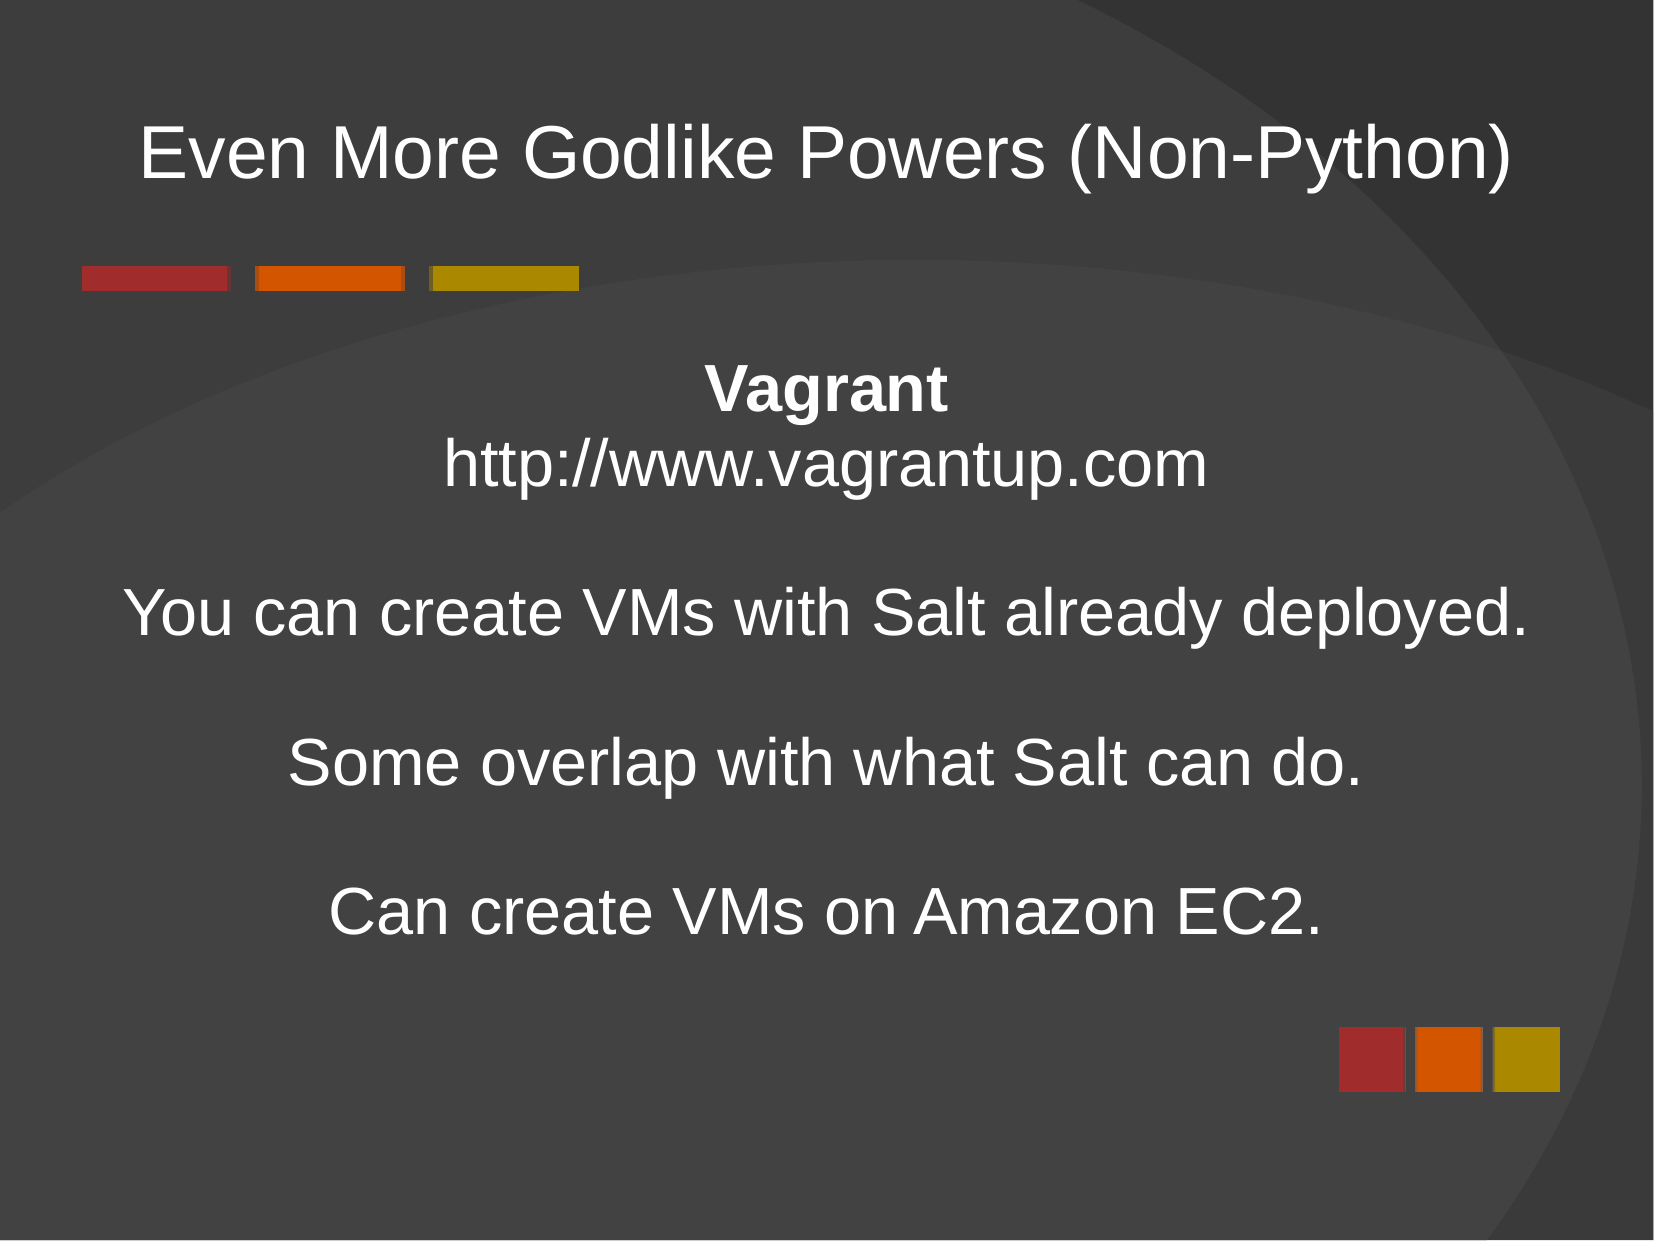

# Even More Godlike Powers (Non-Python)
Vagrant
http://www.vagrantup.com
You can create VMs with Salt already deployed.
Some overlap with what Salt can do.
Can create VMs on Amazon EC2.